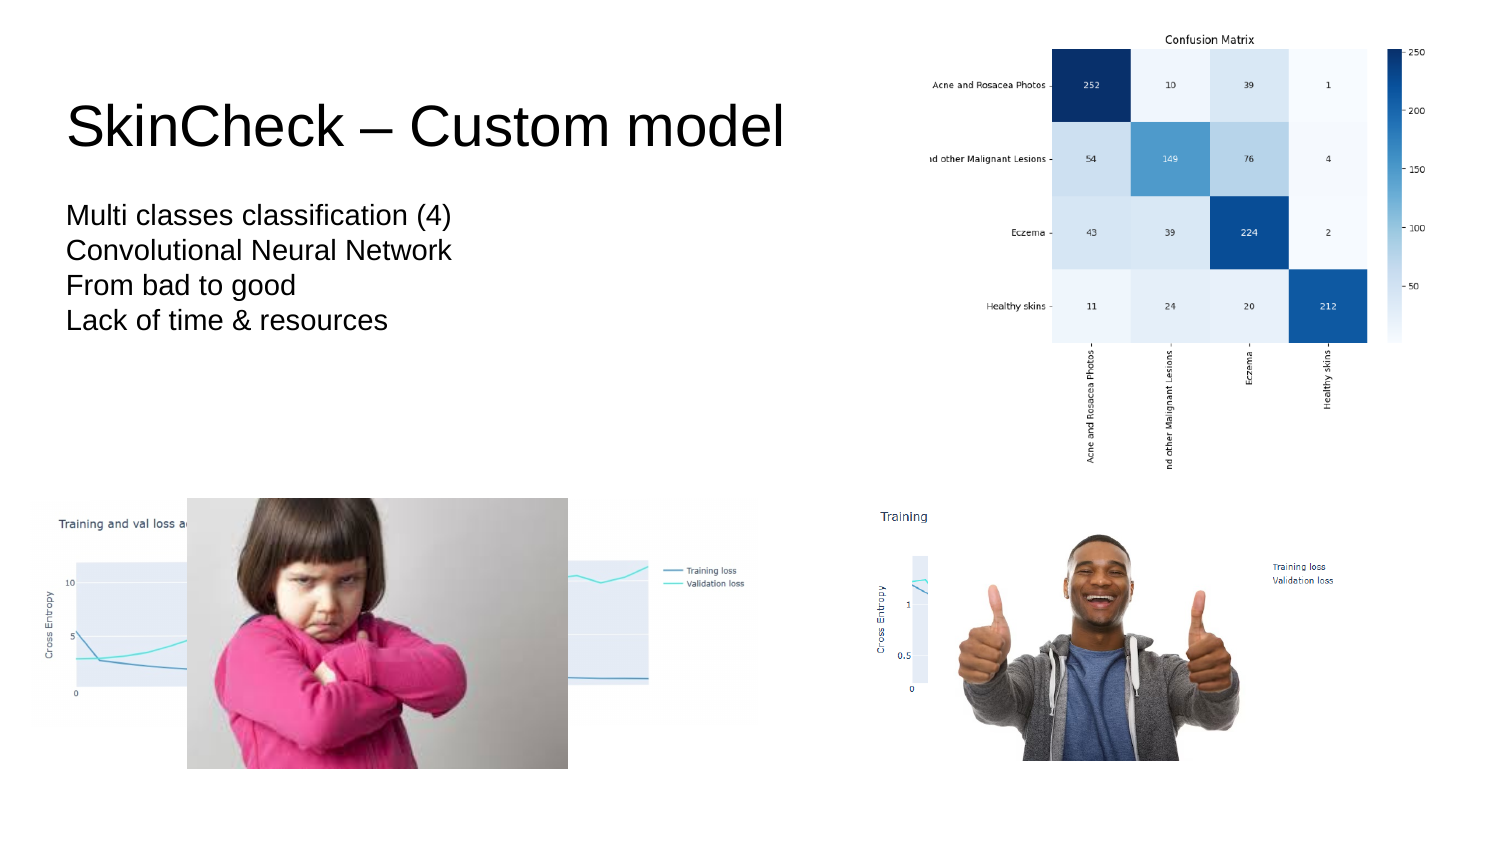

# SkinCheck – Custom model
Multi classes classification (4)
Convolutional Neural Network
From bad to good
Lack of time & resources